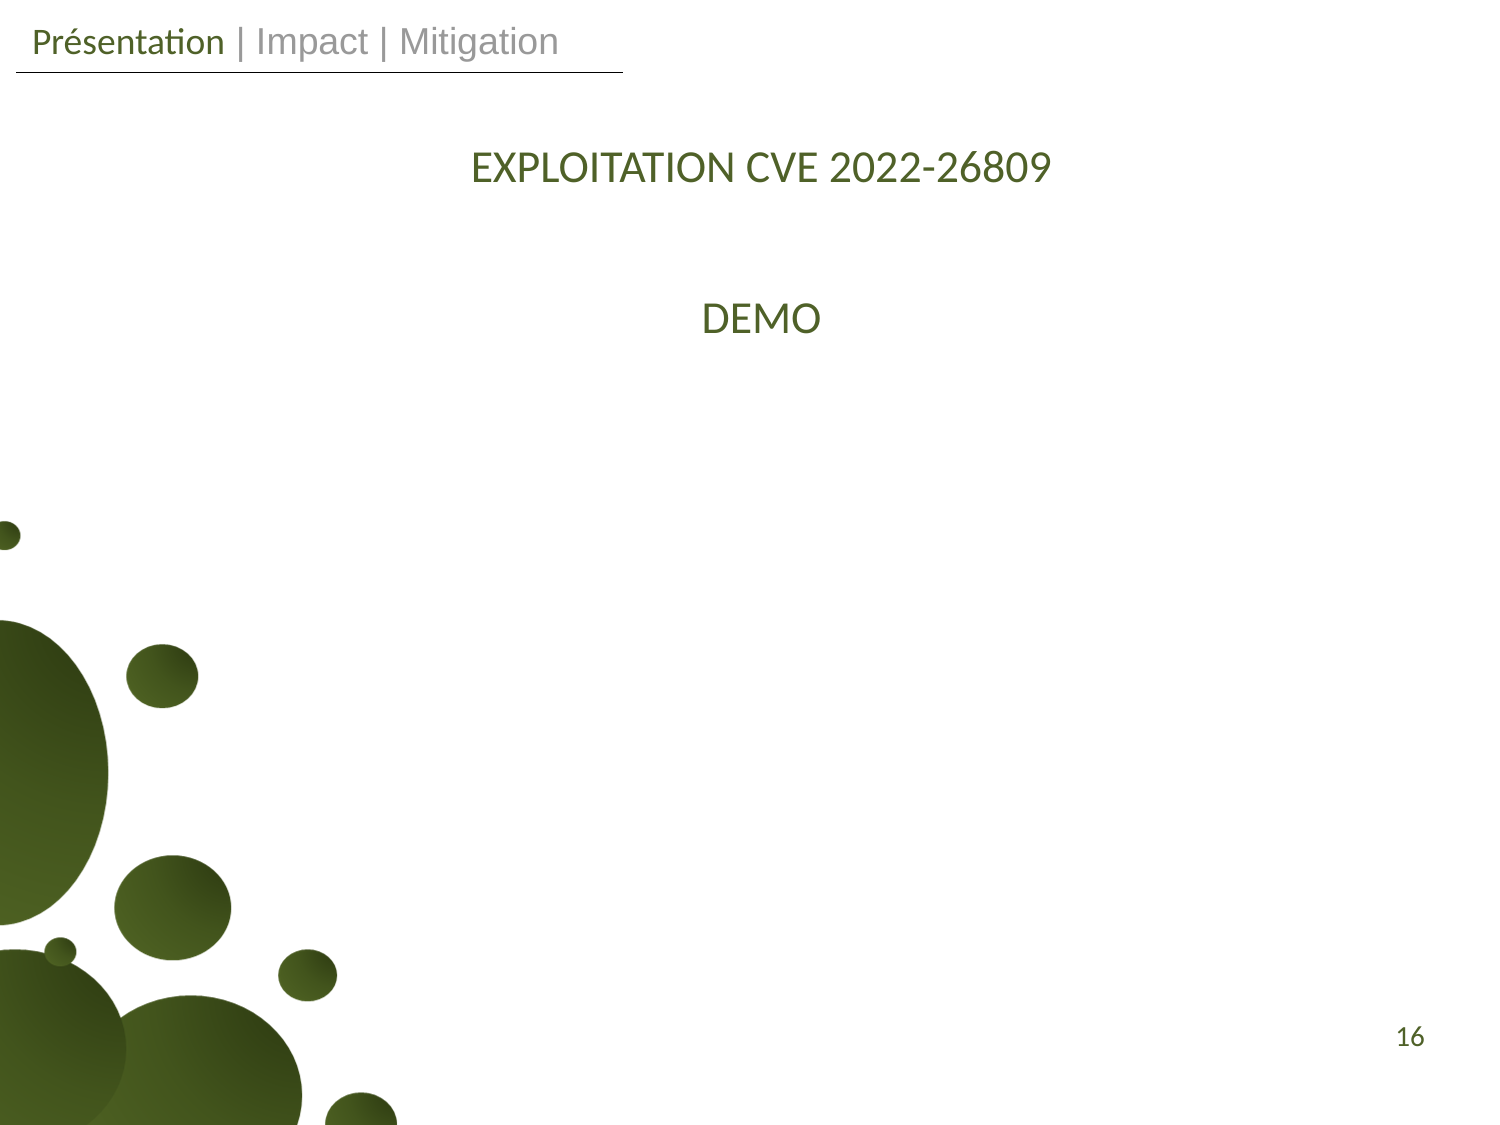

Présentation | Impact | Mitigation
EXPLOITATION CVE 2022-26809
DEMO
16